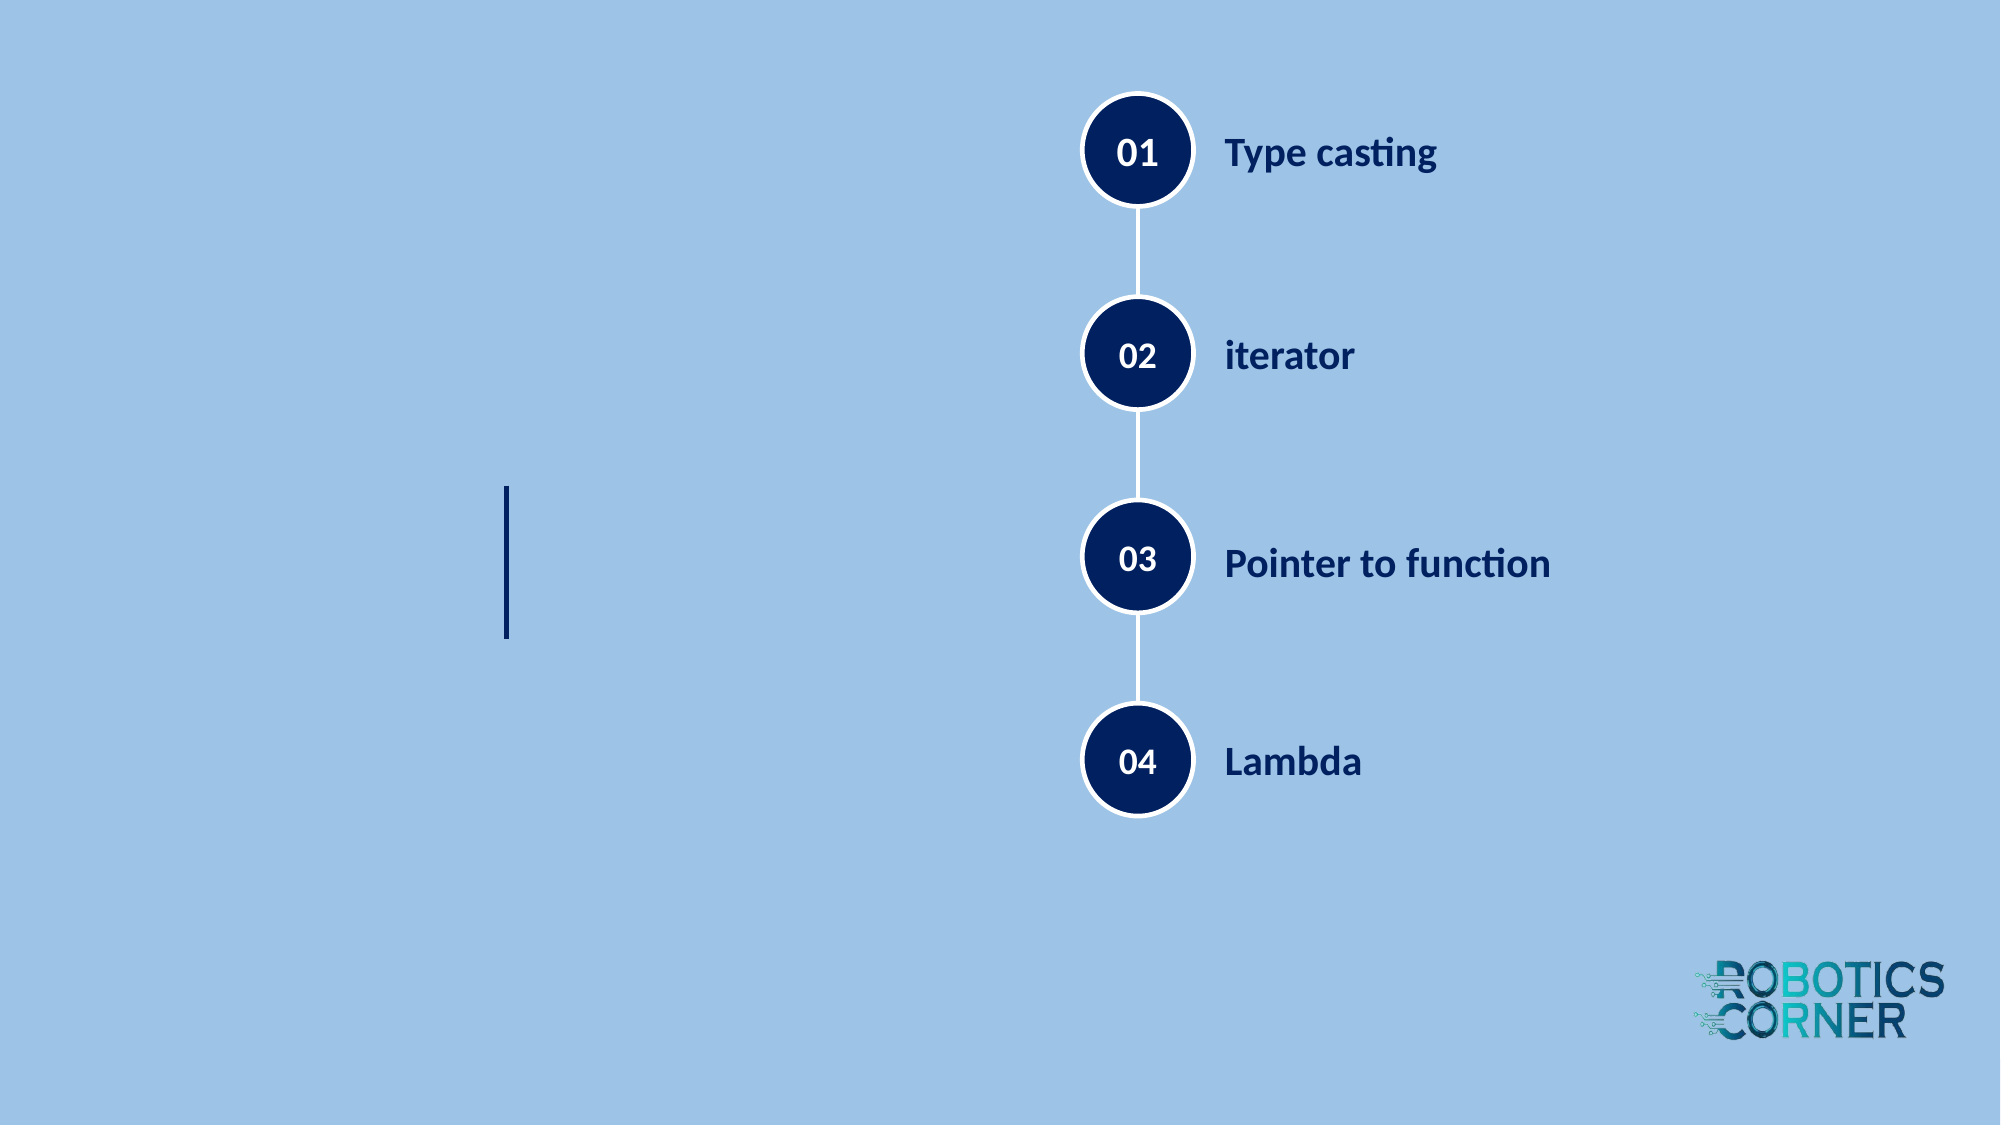

01
Type casting
02
iterator
03
AGENDA
Pointer to function
04
Lambda
Robotics Corner